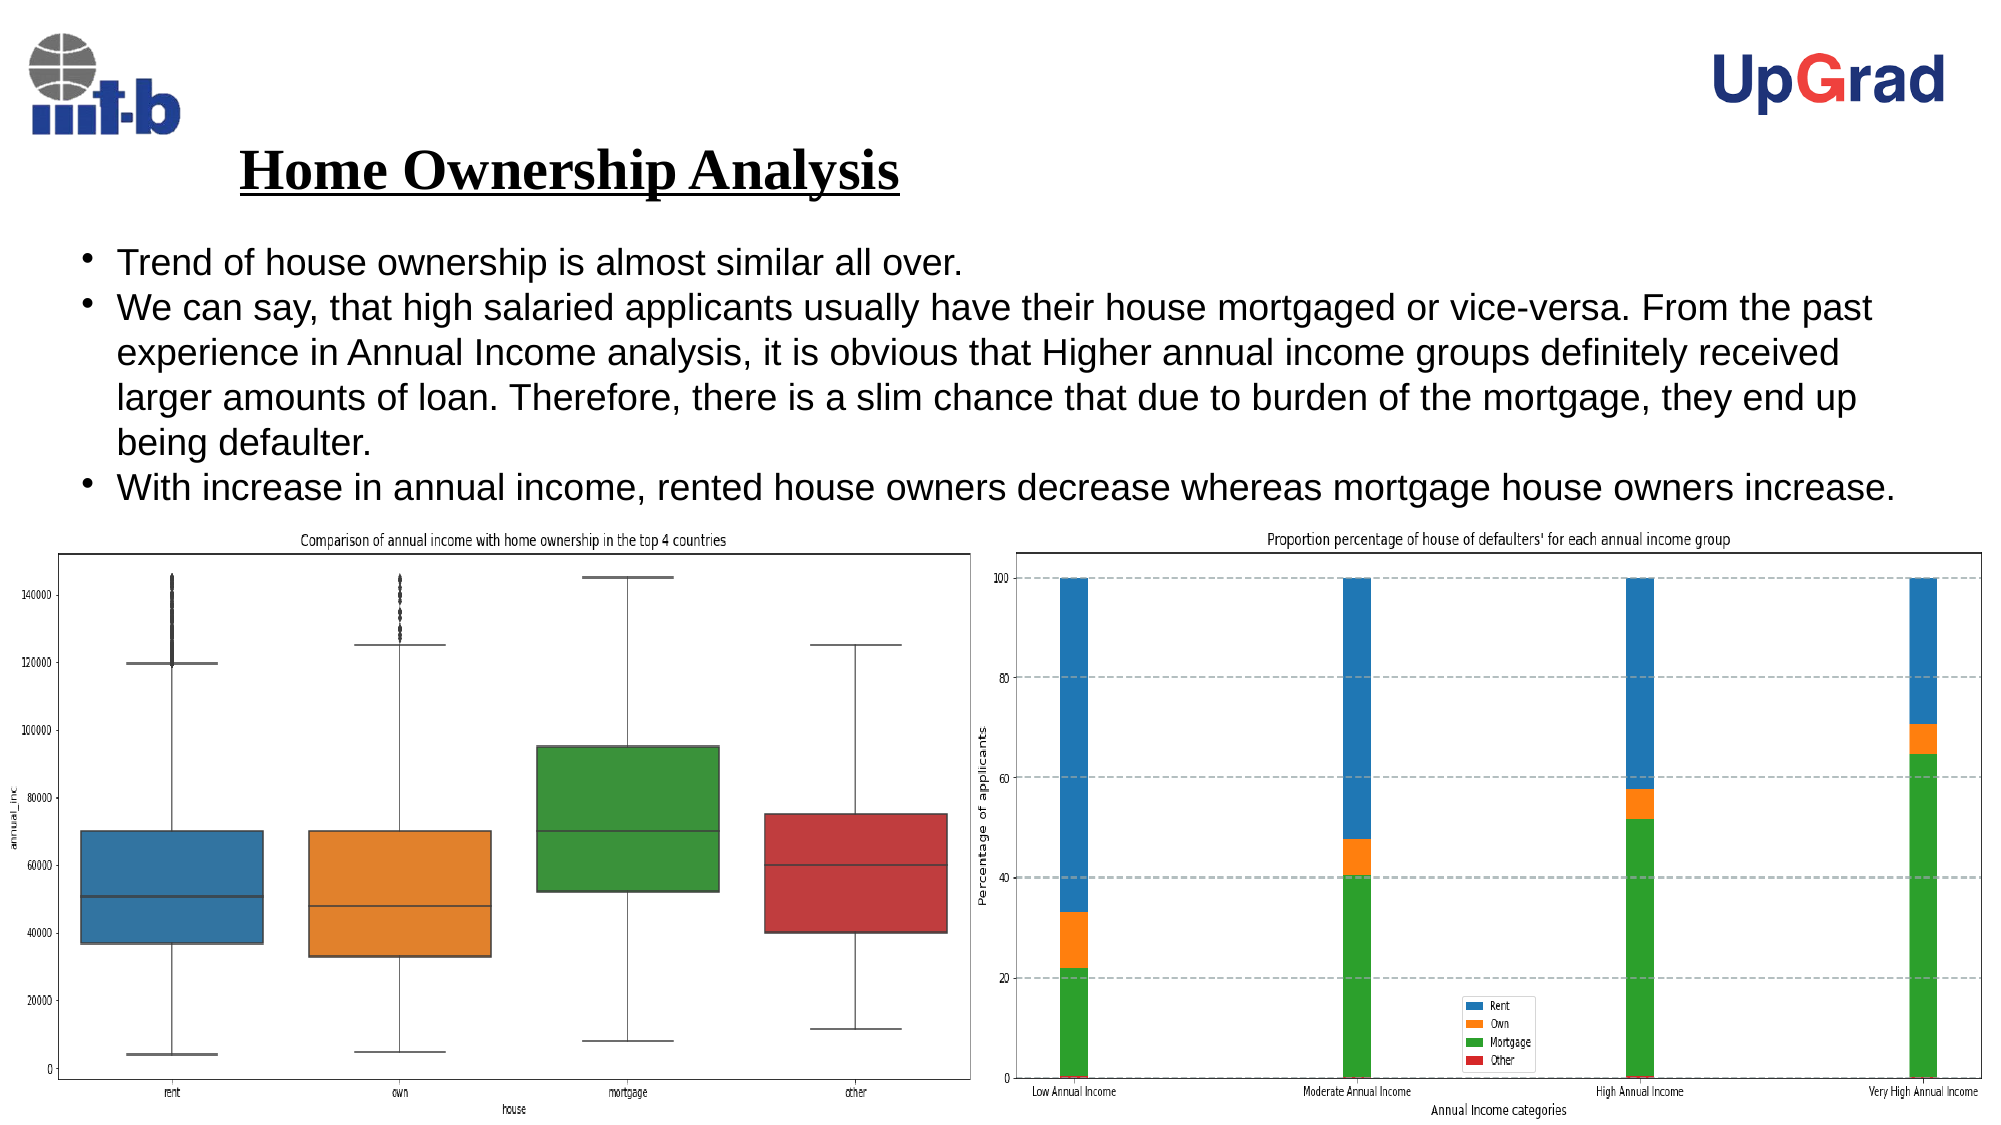

Home Ownership Analysis
Trend of house ownership is almost similar all over.
We can say, that high salaried applicants usually have their house mortgaged or vice-versa. From the past experience in Annual Income analysis, it is obvious that Higher annual income groups definitely received larger amounts of loan. Therefore, there is a slim chance that due to burden of the mortgage, they end up being defaulter.
With increase in annual income, rented house owners decrease whereas mortgage house owners increase.